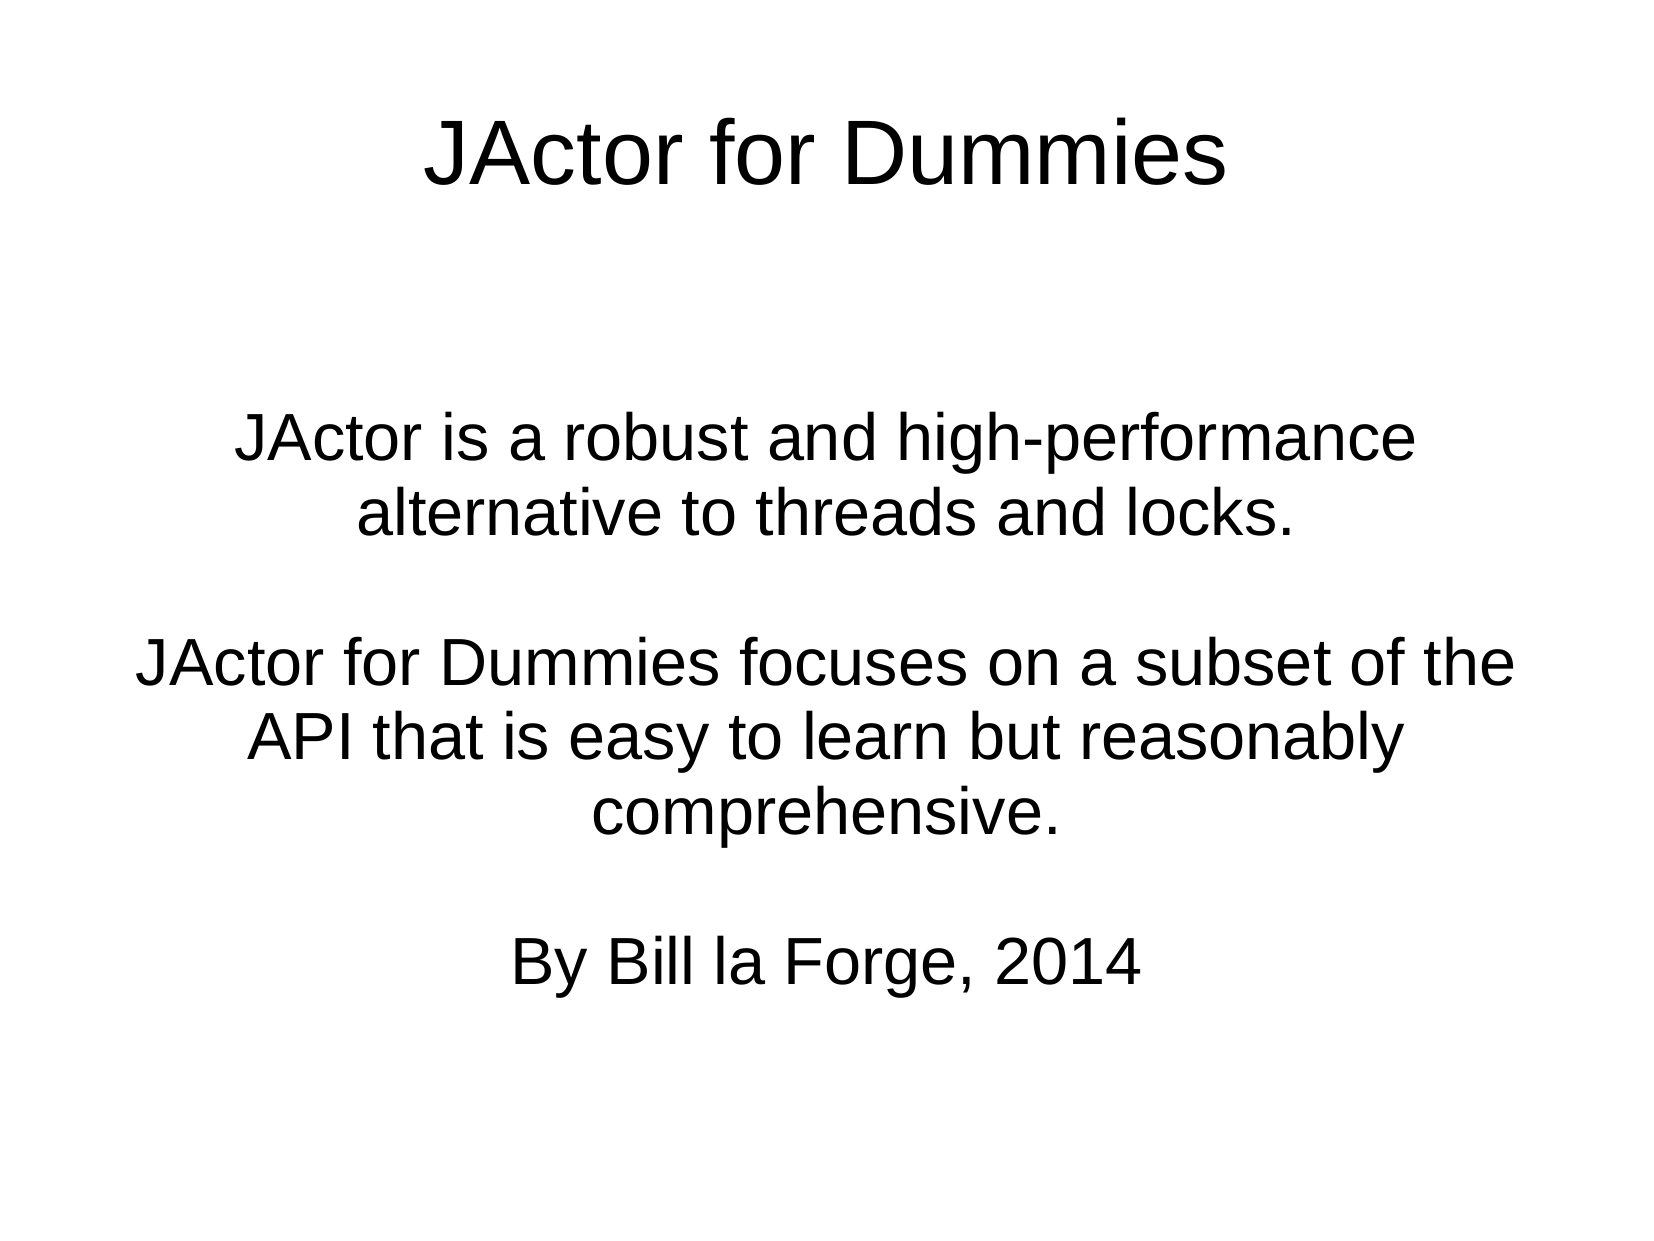

# JActor for Dummies
JActor is a robust and high-performance alternative to threads and locks.
JActor for Dummies focuses on a subset of the API that is easy to learn but reasonably comprehensive.
By Bill la Forge, 2014